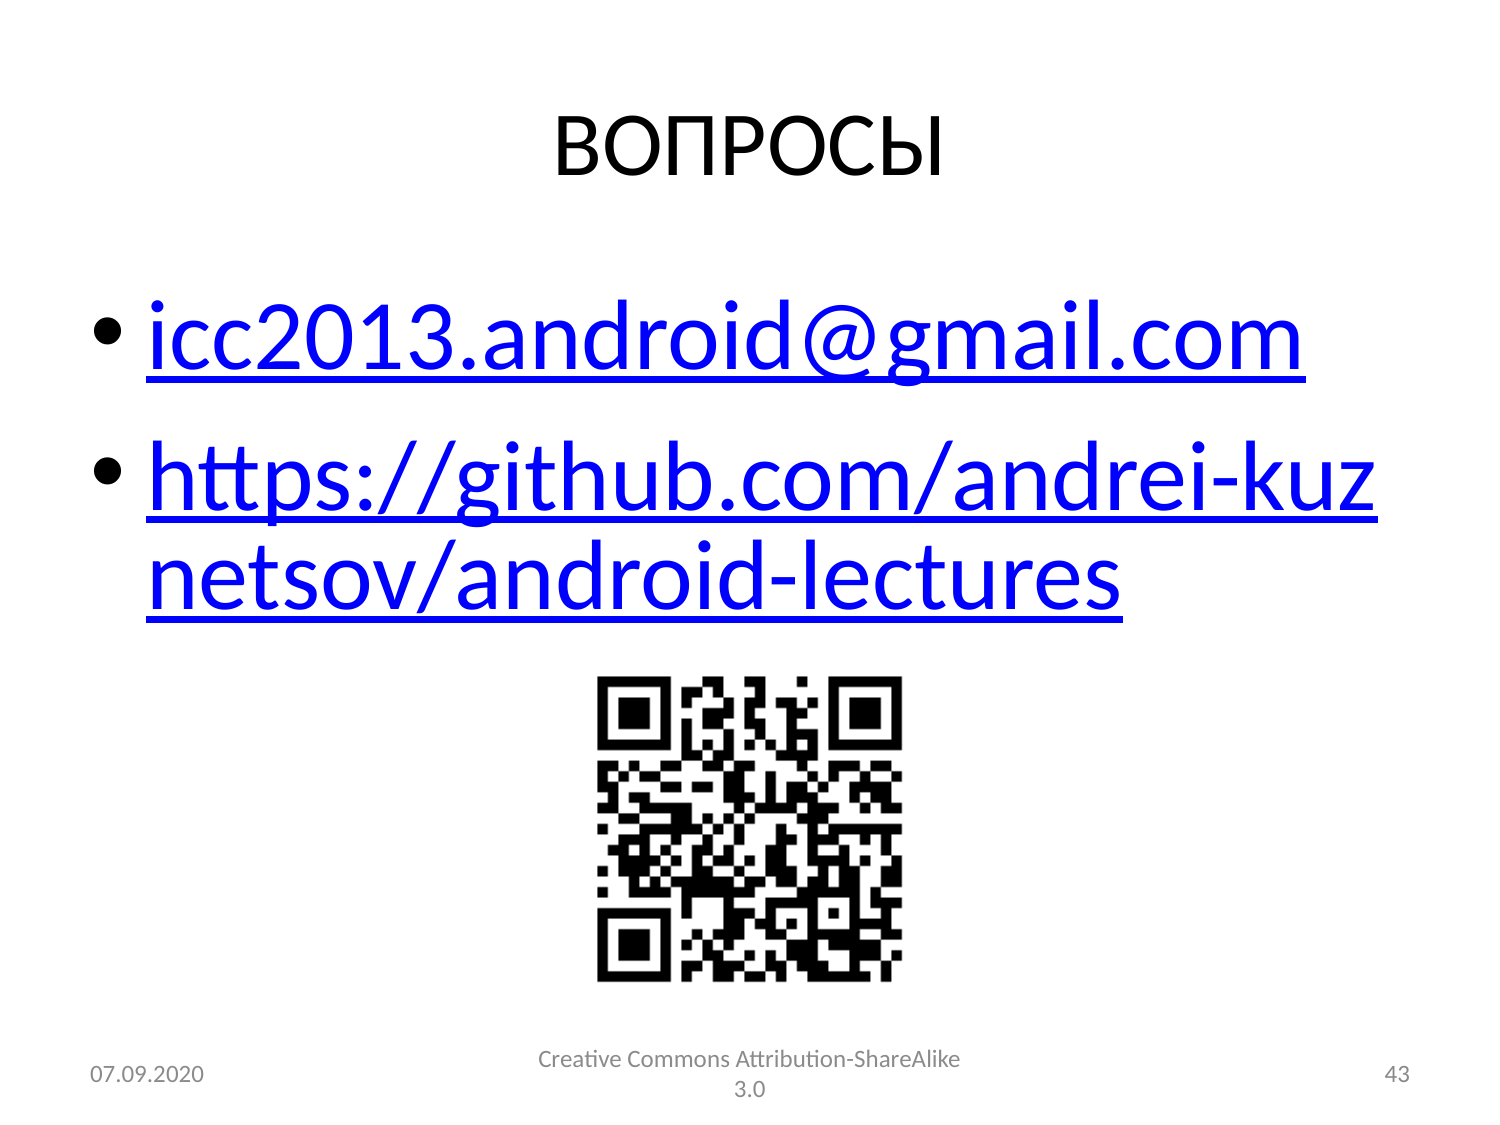

# ВОПРОСЫ
icc2013.android@gmail.com
https://github.com/andrei-kuznetsov/android-lectures
07.09.2020
Creative Commons Attribution-ShareAlike 3.0